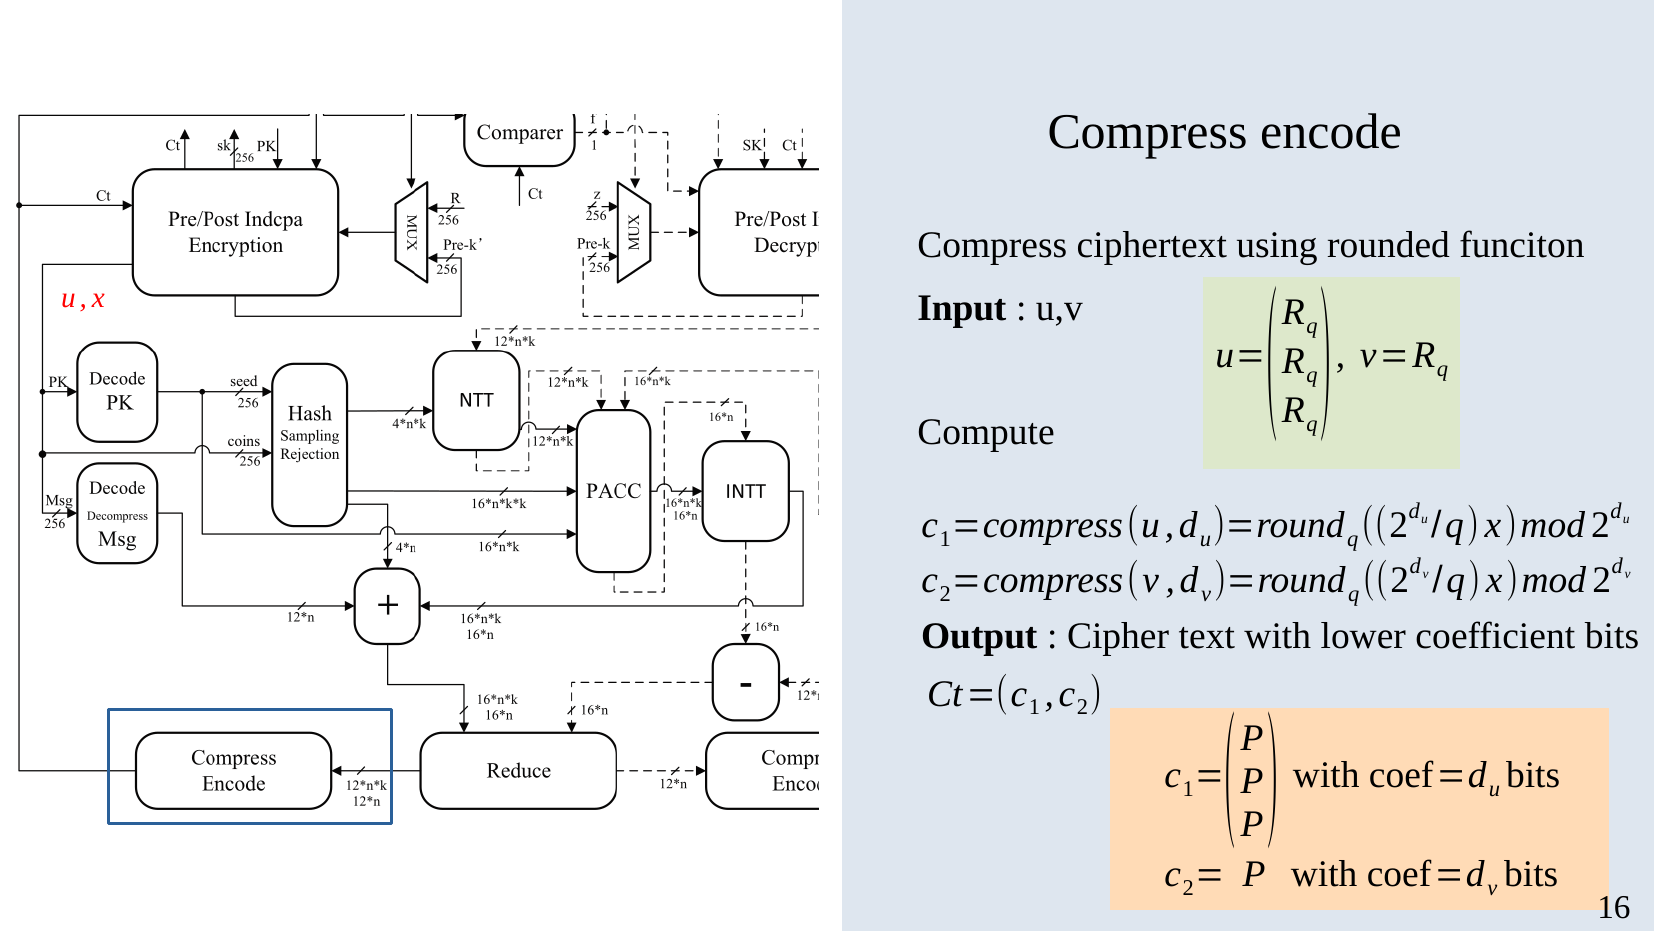

Compress encode
Compress ciphertext using rounded funciton
Input : u,v
Compute
Output : Cipher text with lower coefficient bits
16